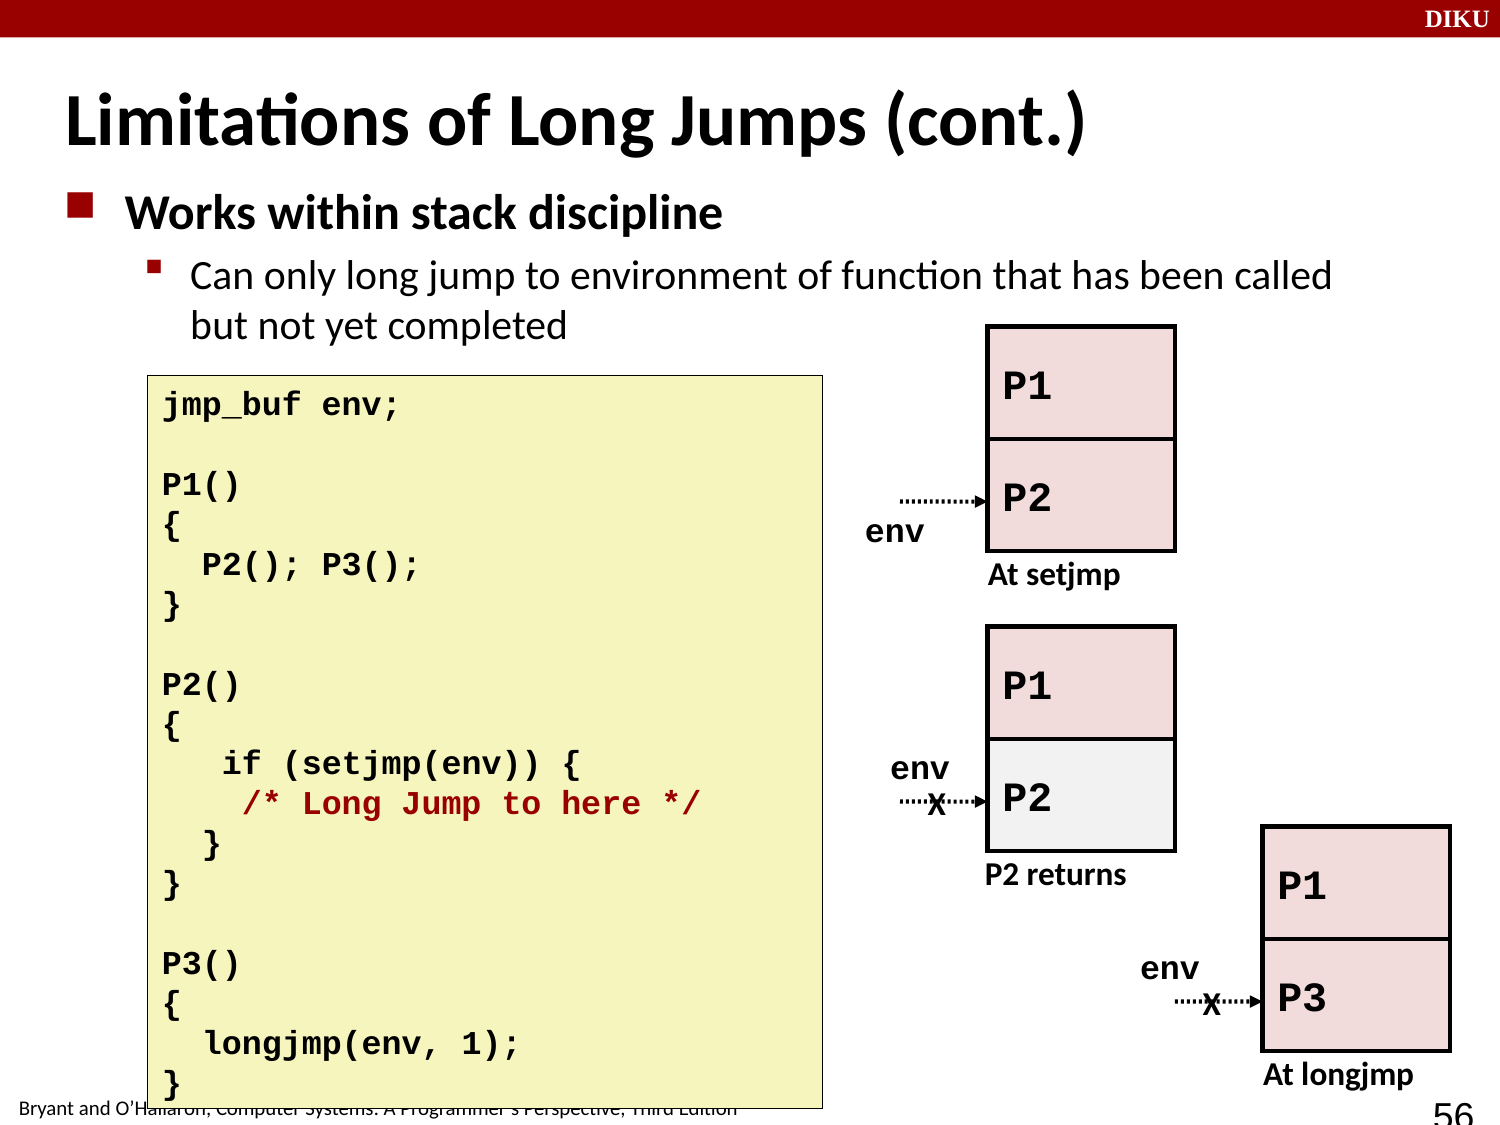

Limitations of Long Jumps (cont.)
Works within stack discipline
Can only long jump to environment of function that has been called but not yet completed
P1
jmp_buf env;
P1()
{
 P2(); P3();
}
P2()
{
 if (setjmp(env)) {
 /* Long Jump to here */
 }
}
P3()
{
 longjmp(env, 1);
}
P2
env
At setjmp
P1
env
P2
X
P1
P2 returns
env
P3
X
At longjmp